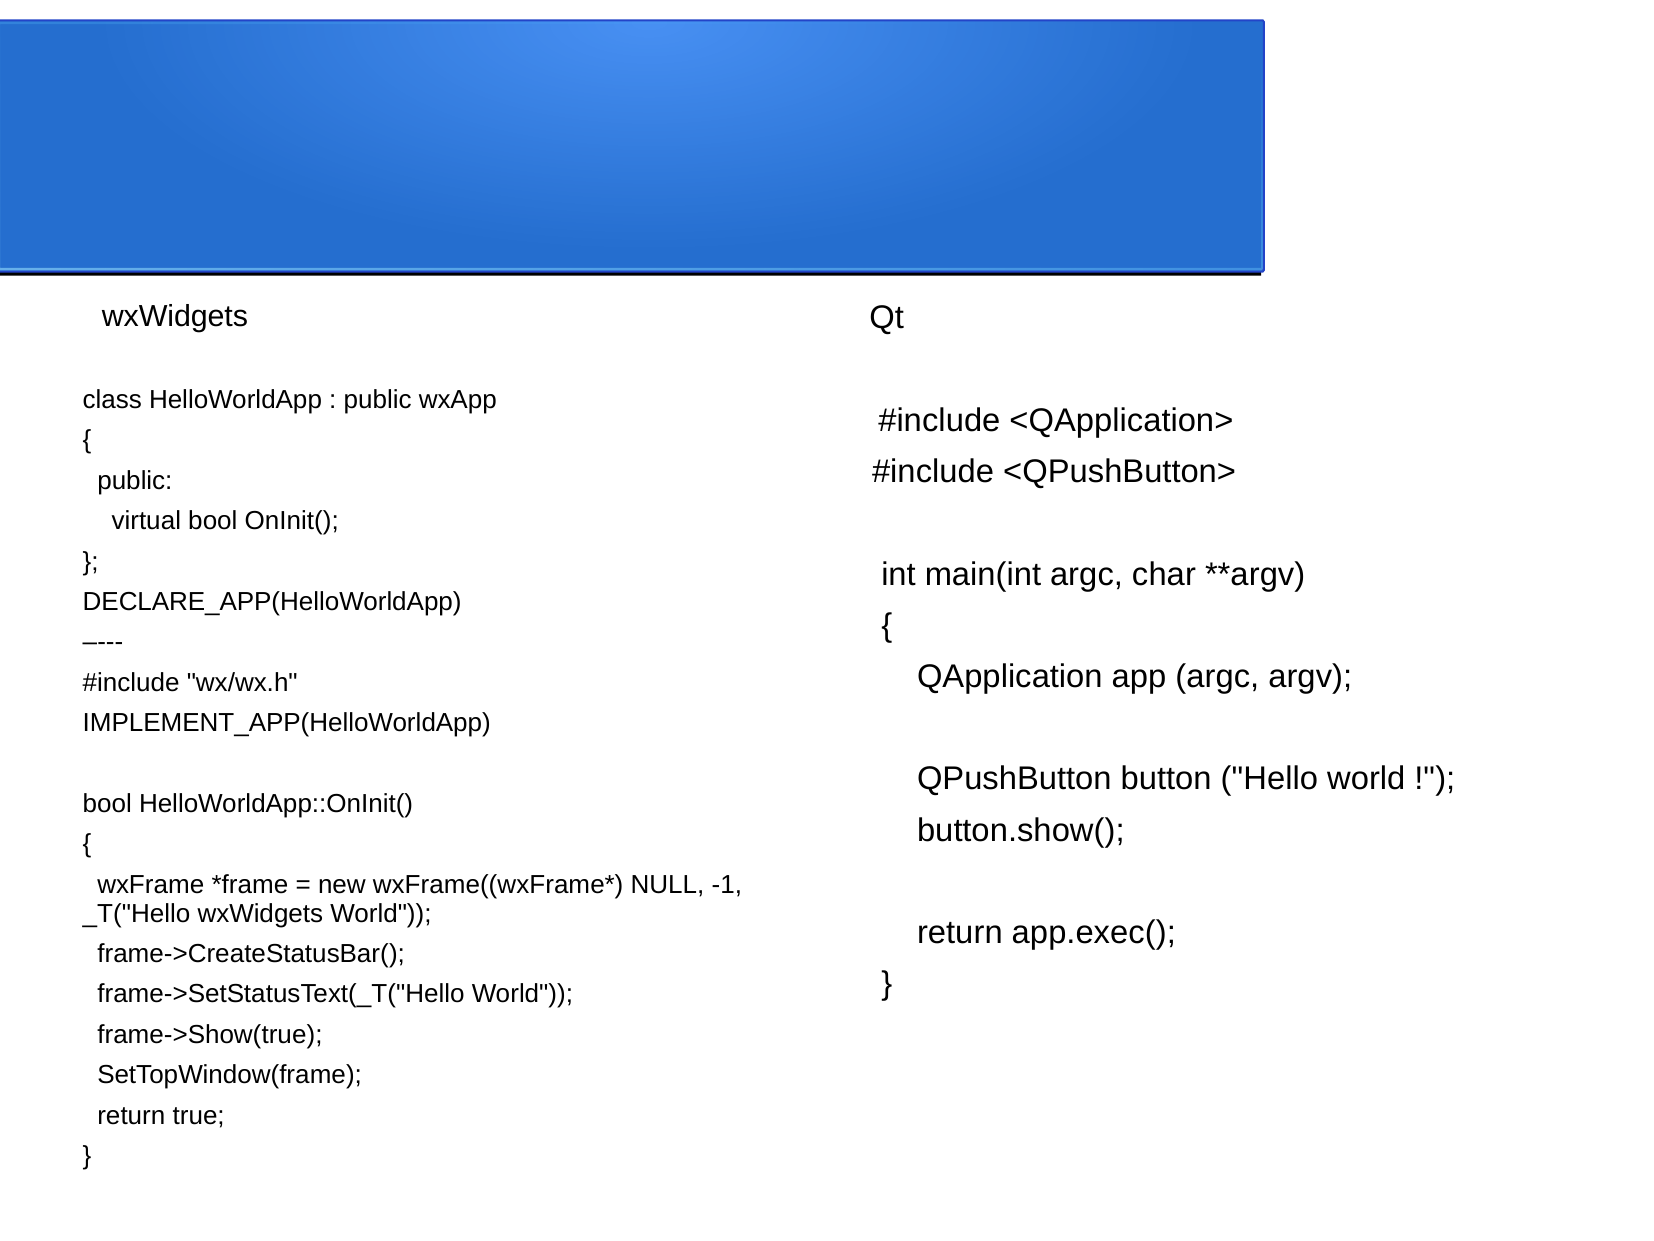

#
wxWidgets
class HelloWorldApp : public wxApp
{
 public:
 virtual bool OnInit();
};
DECLARE_APP(HelloWorldApp)
–---
#include "wx/wx.h"
IMPLEMENT_APP(HelloWorldApp)
bool HelloWorldApp::OnInit()
{
 wxFrame *frame = new wxFrame((wxFrame*) NULL, -1, _T("Hello wxWidgets World"));
 frame->CreateStatusBar();
 frame->SetStatusText(_T("Hello World"));
 frame->Show(true);
 SetTopWindow(frame);
 return true;
}
Qt
 #include <QApplication>
 #include <QPushButton>
 int main(int argc, char **argv)
 {
 QApplication app (argc, argv);
 QPushButton button ("Hello world !");
 button.show();
 return app.exec();
 }